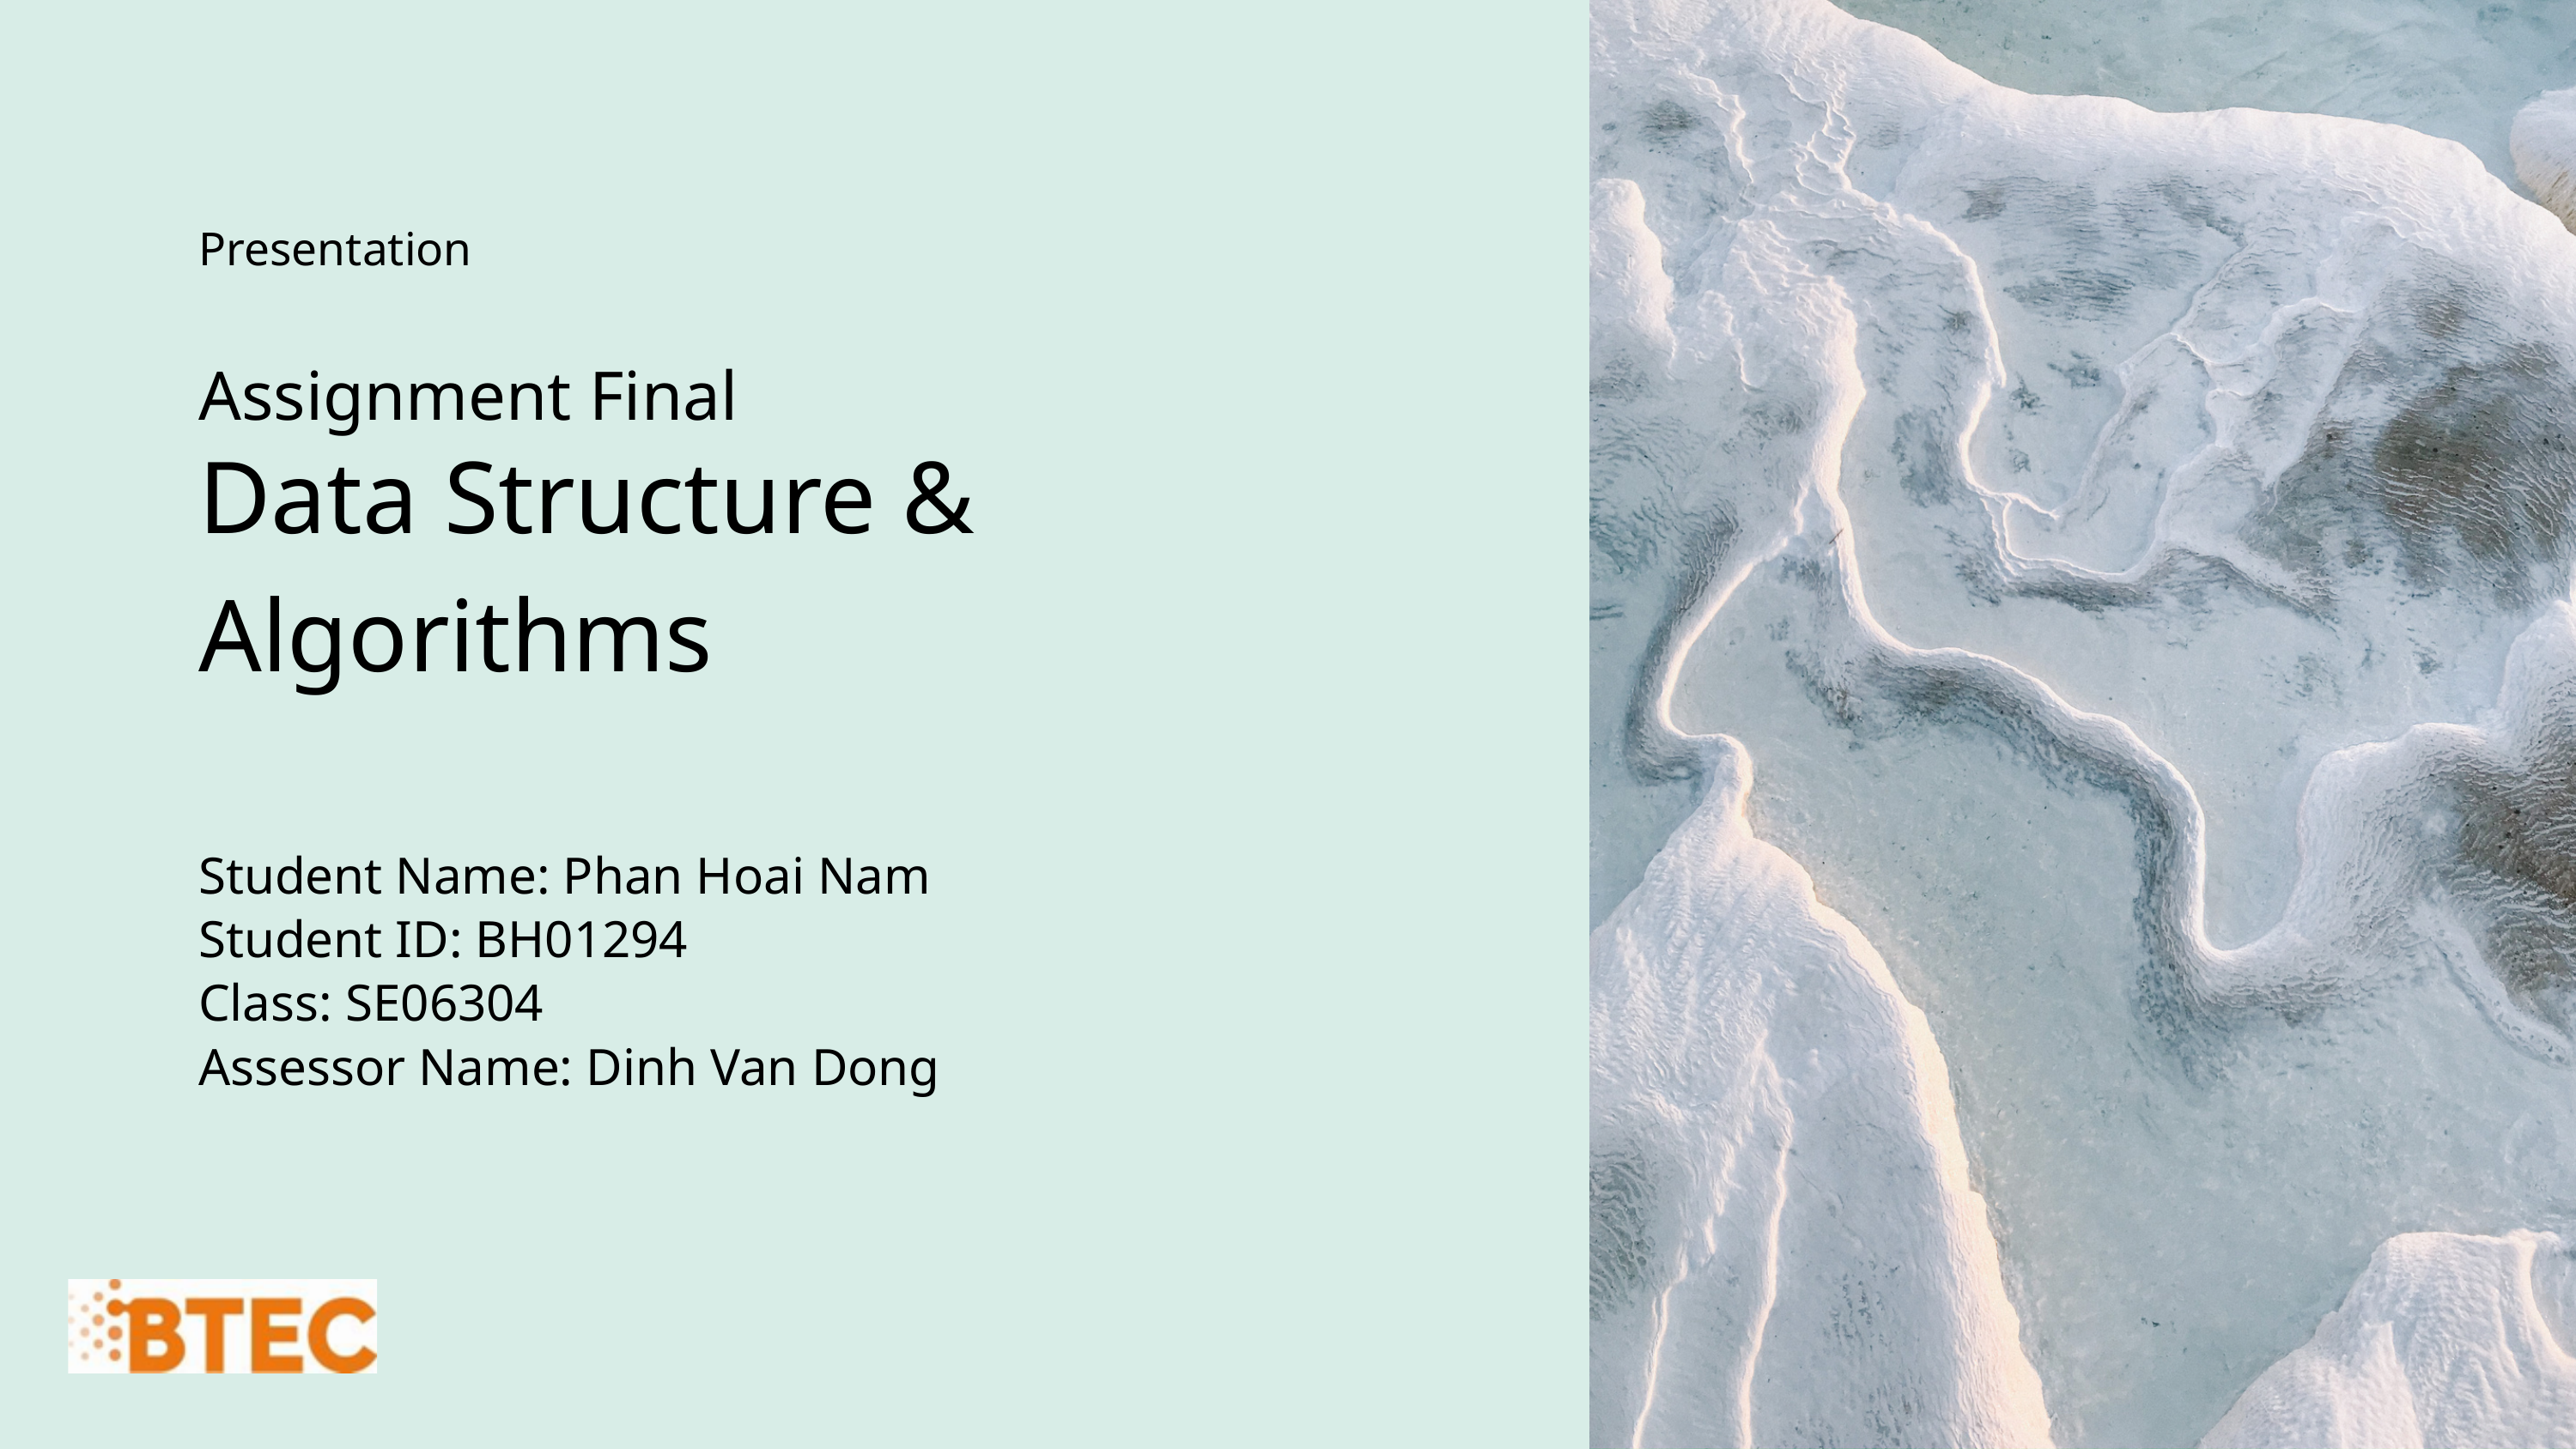

Presentation
Assignment Final
Data Structure & Algorithms
Student Name: Phan Hoai Nam
Student ID: BH01294
Class: SE06304
Assessor Name: Dinh Van Dong